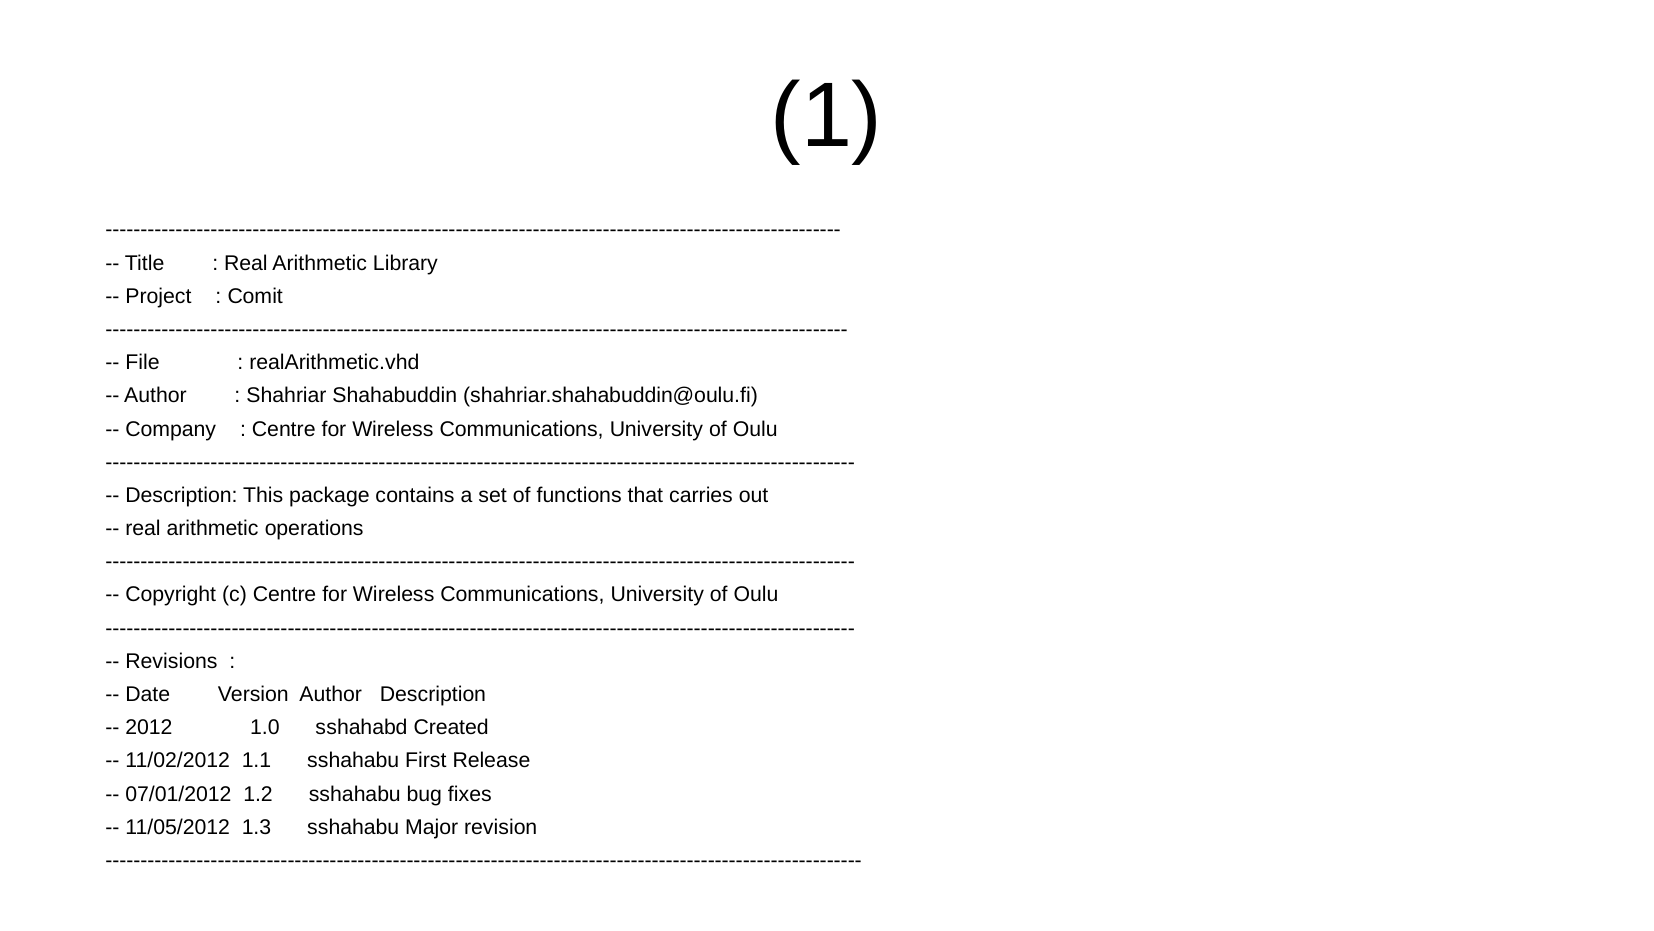

# (1)
---------------------------------------------------------------------------------------------------------
-- Title : Real Arithmetic Library
-- Project : Comit
----------------------------------------------------------------------------------------------------------
-- File : realArithmetic.vhd
-- Author : Shahriar Shahabuddin (shahriar.shahabuddin@oulu.fi)
-- Company : Centre for Wireless Communications, University of Oulu
-----------------------------------------------------------------------------------------------------------
-- Description: This package contains a set of functions that carries out
-- real arithmetic operations
-----------------------------------------------------------------------------------------------------------
-- Copyright (c) Centre for Wireless Communications, University of Oulu
-----------------------------------------------------------------------------------------------------------
-- Revisions :
-- Date Version Author Description
-- 2012 1.0 sshahabd Created
-- 11/02/2012 1.1 sshahabu First Release
-- 07/01/2012 1.2 sshahabu bug fixes
-- 11/05/2012 1.3 sshahabu Major revision
------------------------------------------------------------------------------------------------------------